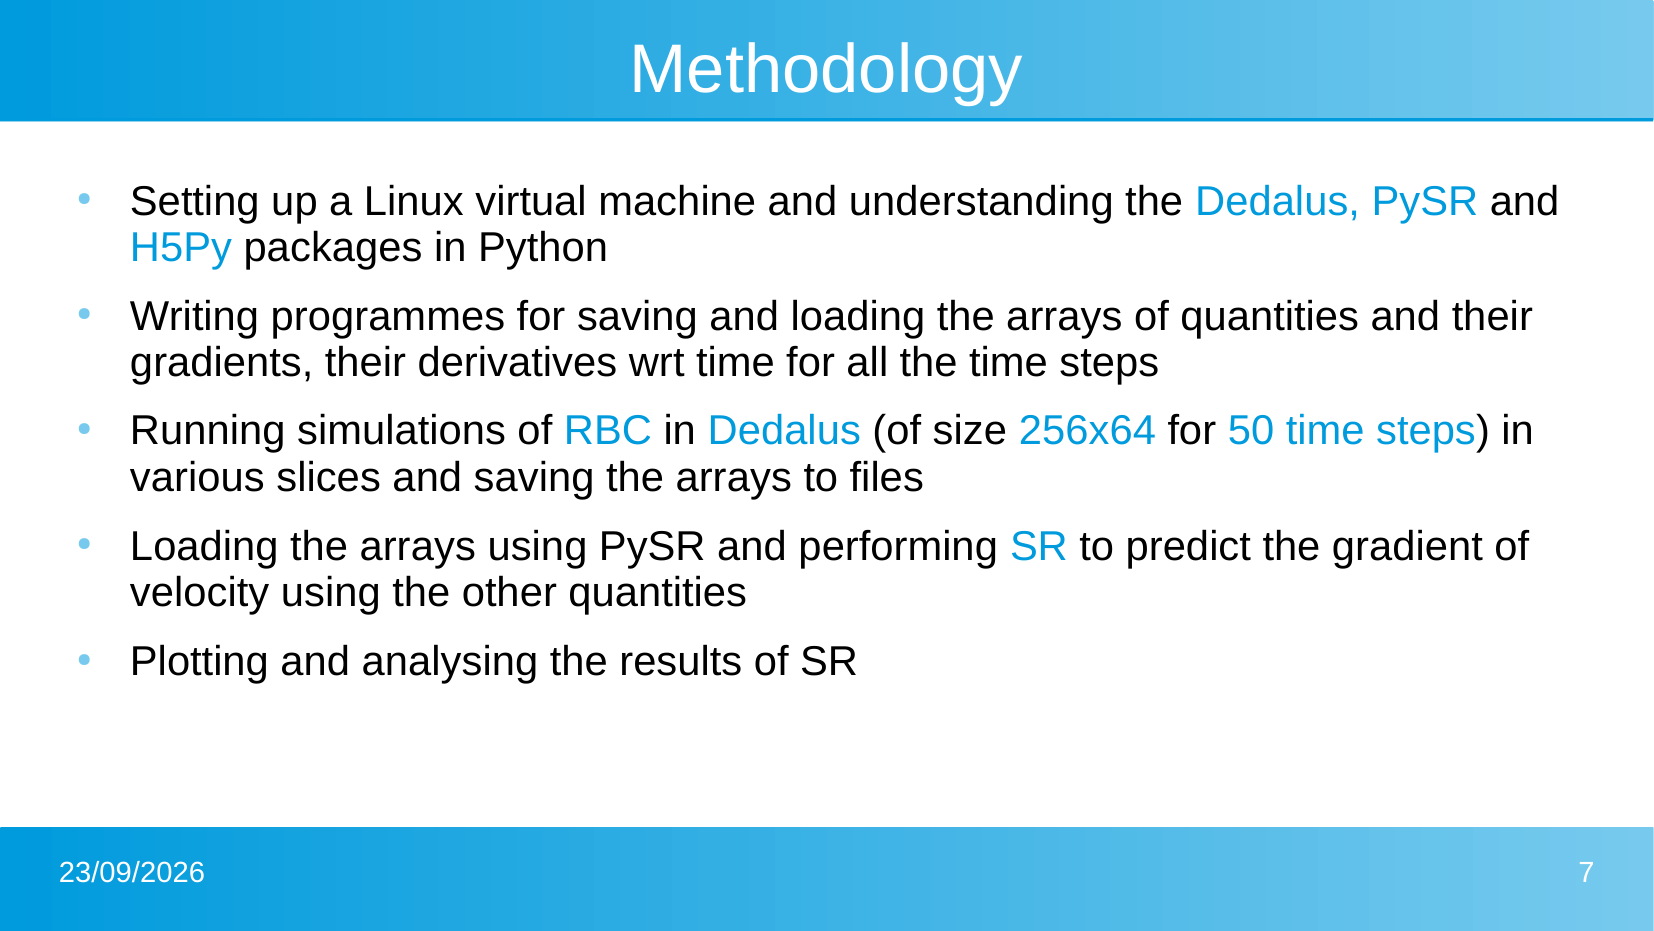

# Methodology
Setting up a Linux virtual machine and understanding the Dedalus, PySR and H5Py packages in Python
Writing programmes for saving and loading the arrays of quantities and their gradients, their derivatives wrt time for all the time steps
Running simulations of RBC in Dedalus (of size 256x64 for 50 time steps) in various slices and saving the arrays to files
Loading the arrays using PySR and performing SR to predict the gradient of velocity using the other quantities
Plotting and analysing the results of SR
7